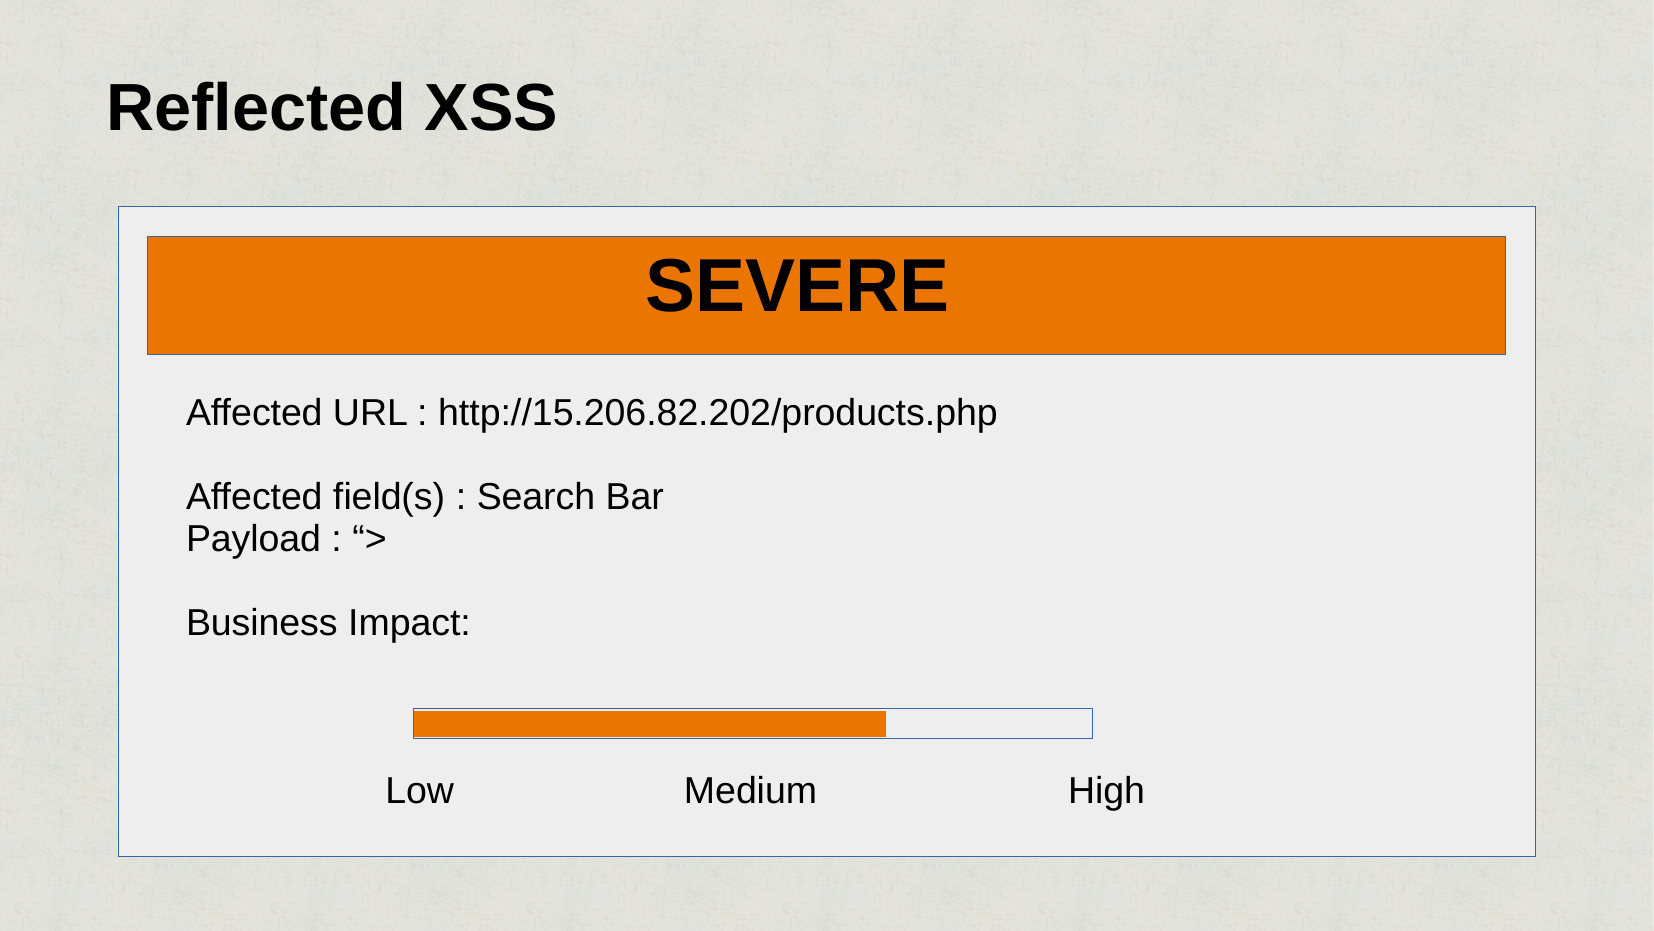

# Reflected XSS
SEVERE
Affected URL : http://15.206.82.202/products.php
Affected field(s) : Search Bar
Payload : “>
Business Impact:
 Low Medium High